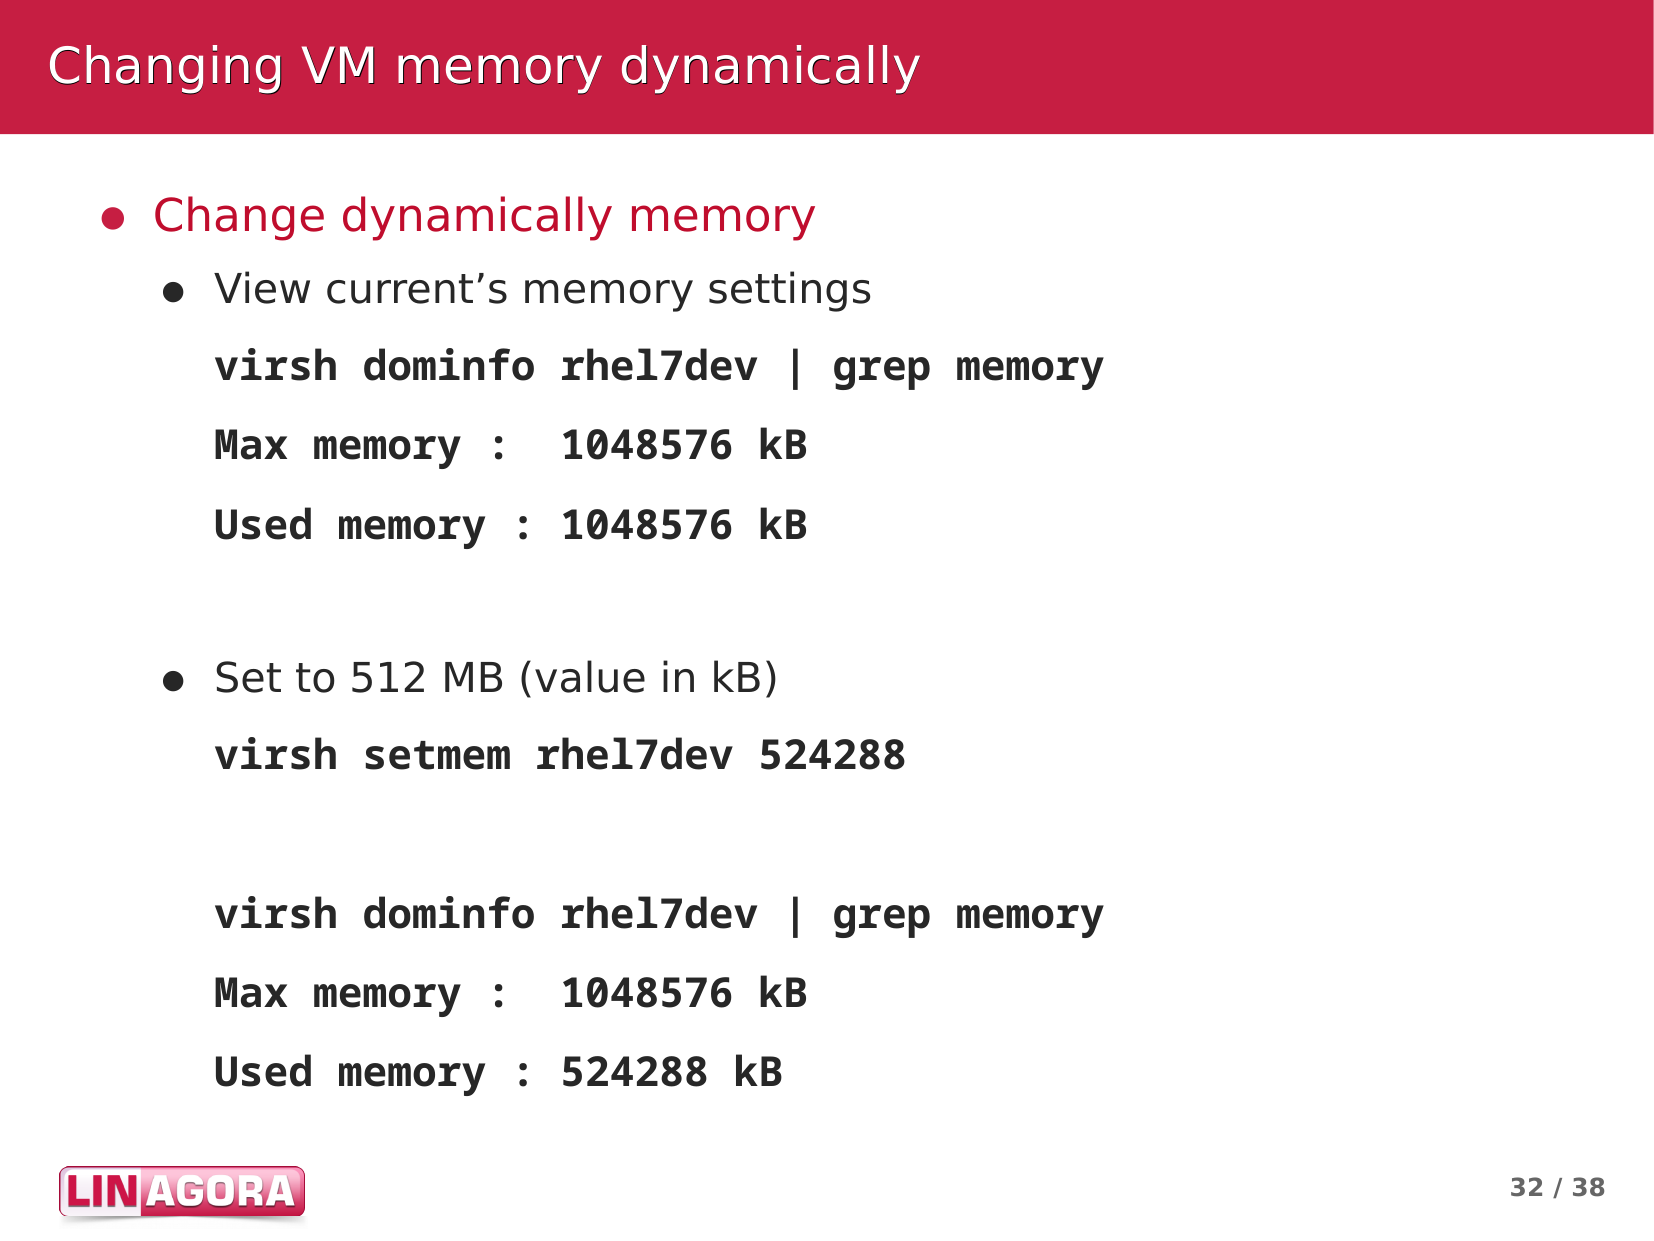

# Changing VM memory dynamically
Change dynamically memory
View current’s memory settings
virsh dominfo rhel7dev | grep memory
Max memory : 1048576 kB
Used memory : 1048576 kB
Set to 512 MB (value in kB)
virsh setmem rhel7dev 524288
virsh dominfo rhel7dev | grep memory
Max memory : 1048576 kB
Used memory : 524288 kB